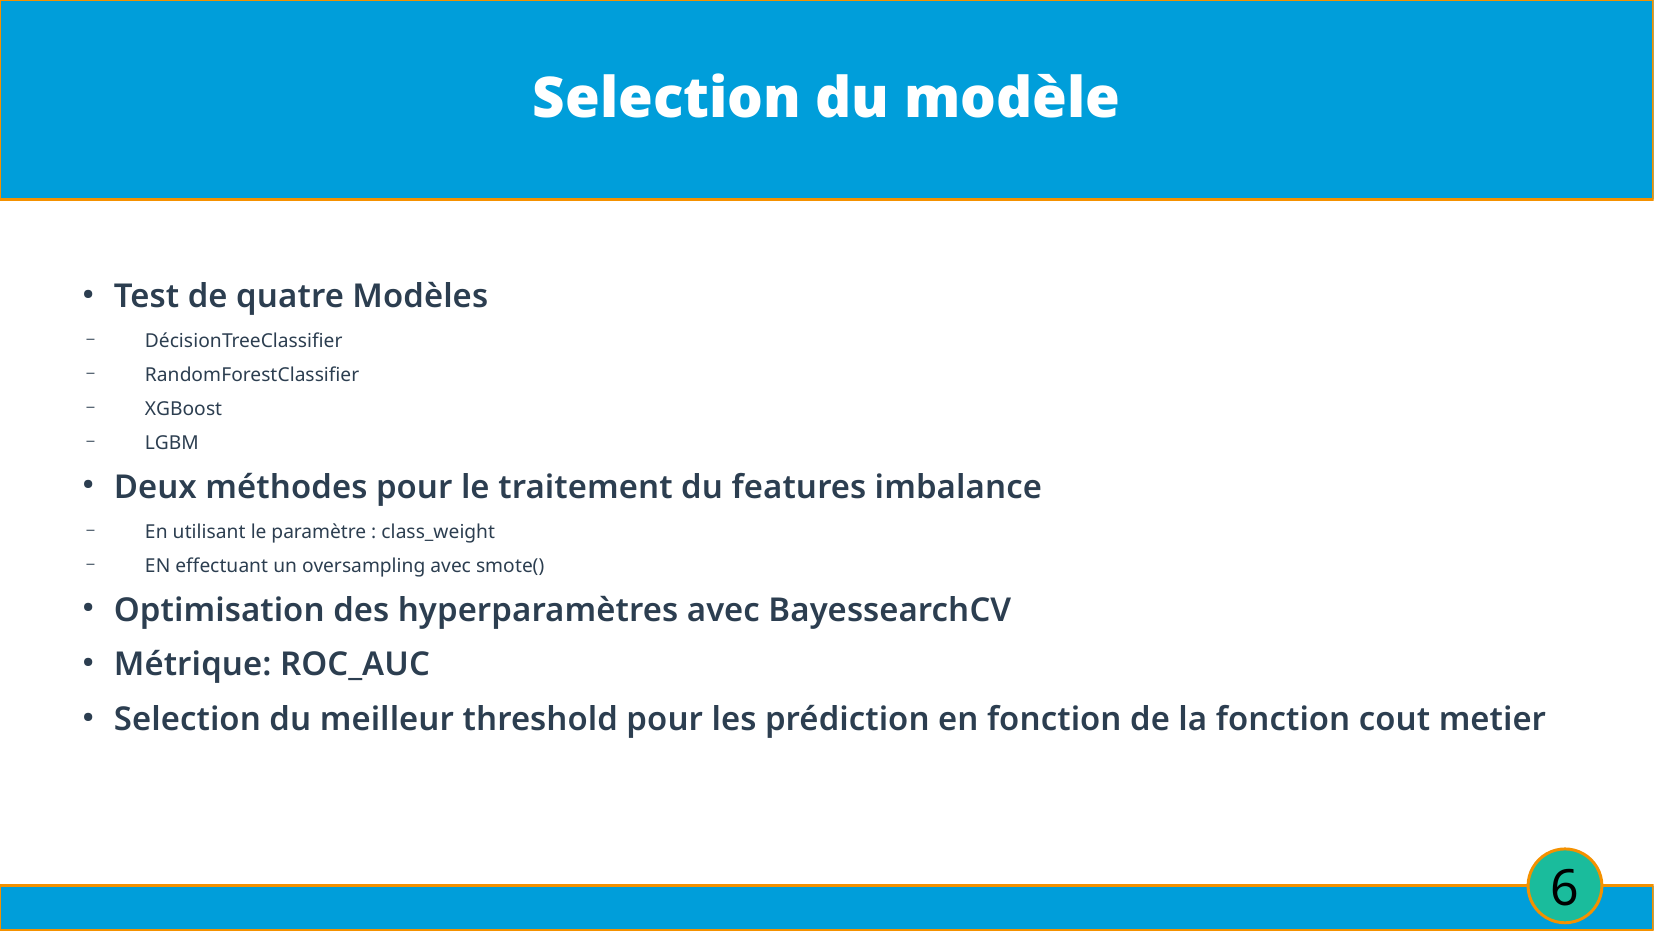

# Selection du modèle
Test de quatre Modèles
DécisionTreeClassifier
RandomForestClassifier
XGBoost
LGBM
Deux méthodes pour le traitement du features imbalance
En utilisant le paramètre : class_weight
EN effectuant un oversampling avec smote()
Optimisation des hyperparamètres avec BayessearchCV
Métrique: ROC_AUC
Selection du meilleur threshold pour les prédiction en fonction de la fonction cout metier